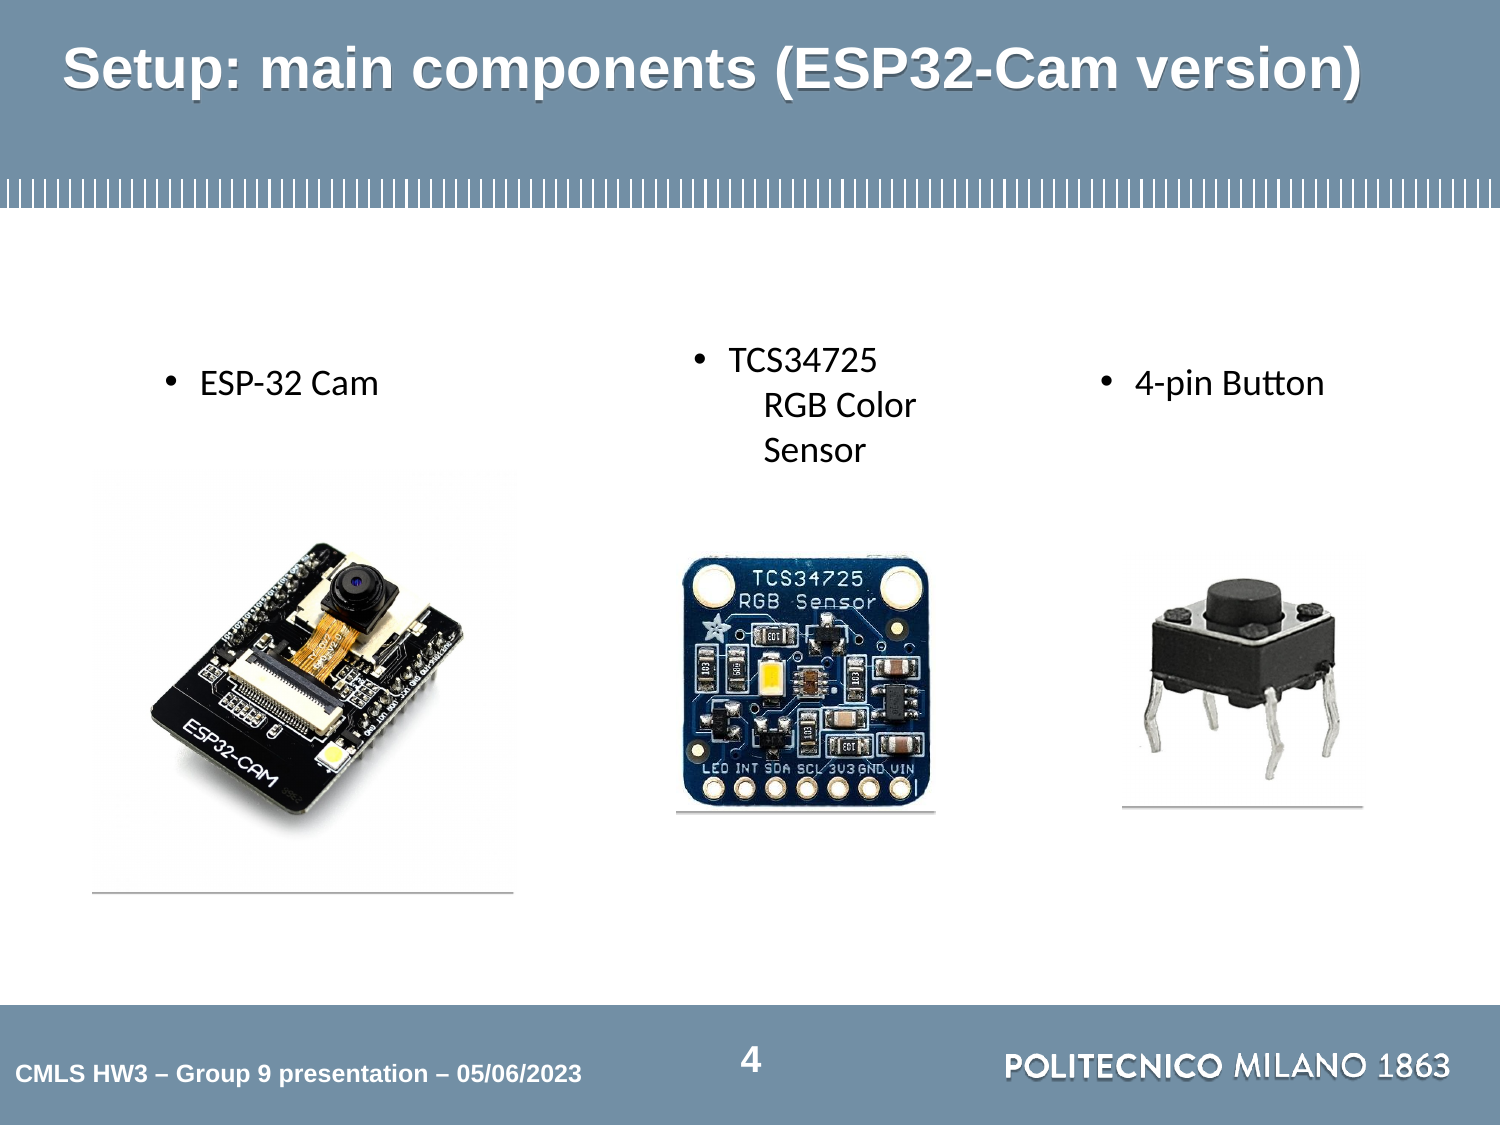

# Setup: main components (ESP32-Cam version)
TCS34725 RGB Color Sensor
ESP-32 Cam
4-pin Button
CMLS HW3 – Group 9 presentation – 05/06/2023